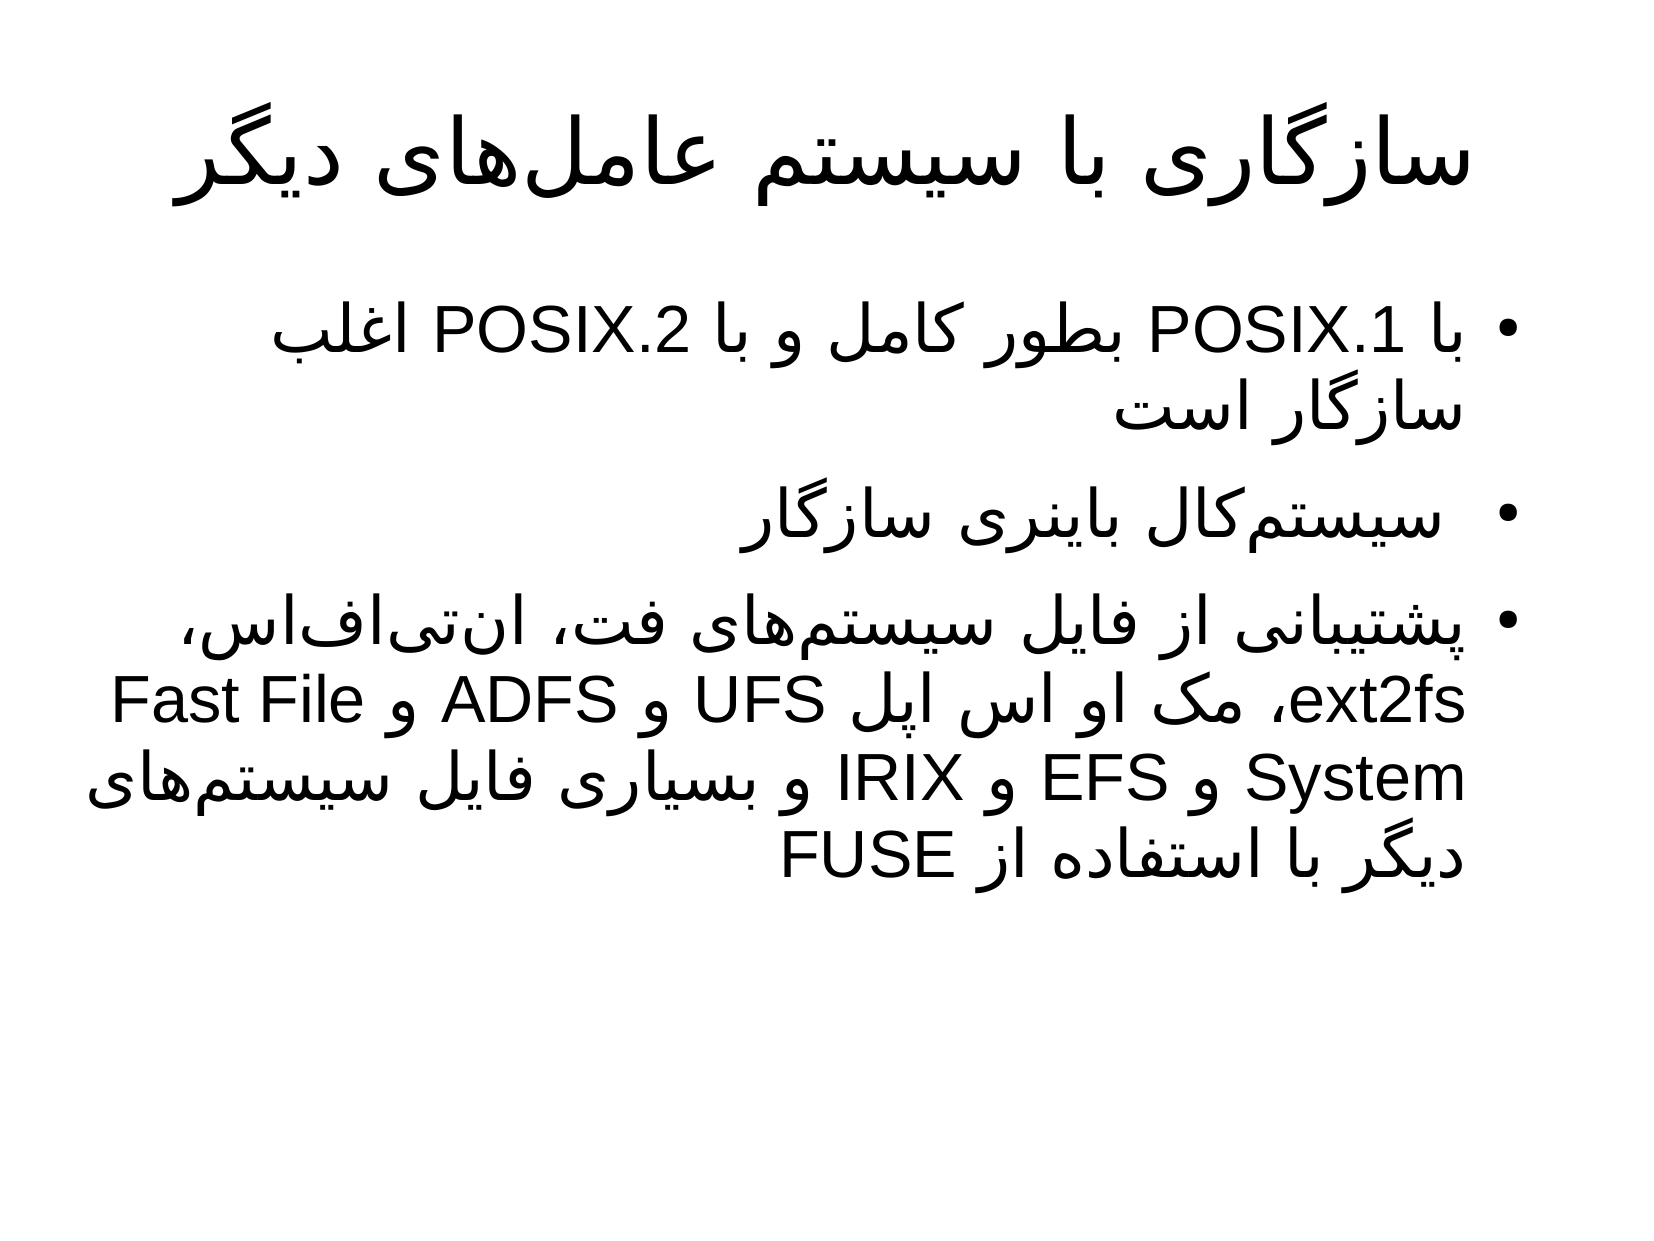

# سازگاری با سیستم عامل‌های دیگر
با POSIX.1 بطور کامل و با POSIX.2 اغلب سازگار است
 سیستم‌کال باینری سازگار
پشتیبانی از فایل سیستم‌های فت، ان‌تی‌اف‌اس، ext2fs، مک او اس اپل UFS و ADFS و Fast File System و EFS و IRIX و بسیاری فایل سیستم‌های دیگر با استفاده از FUSE